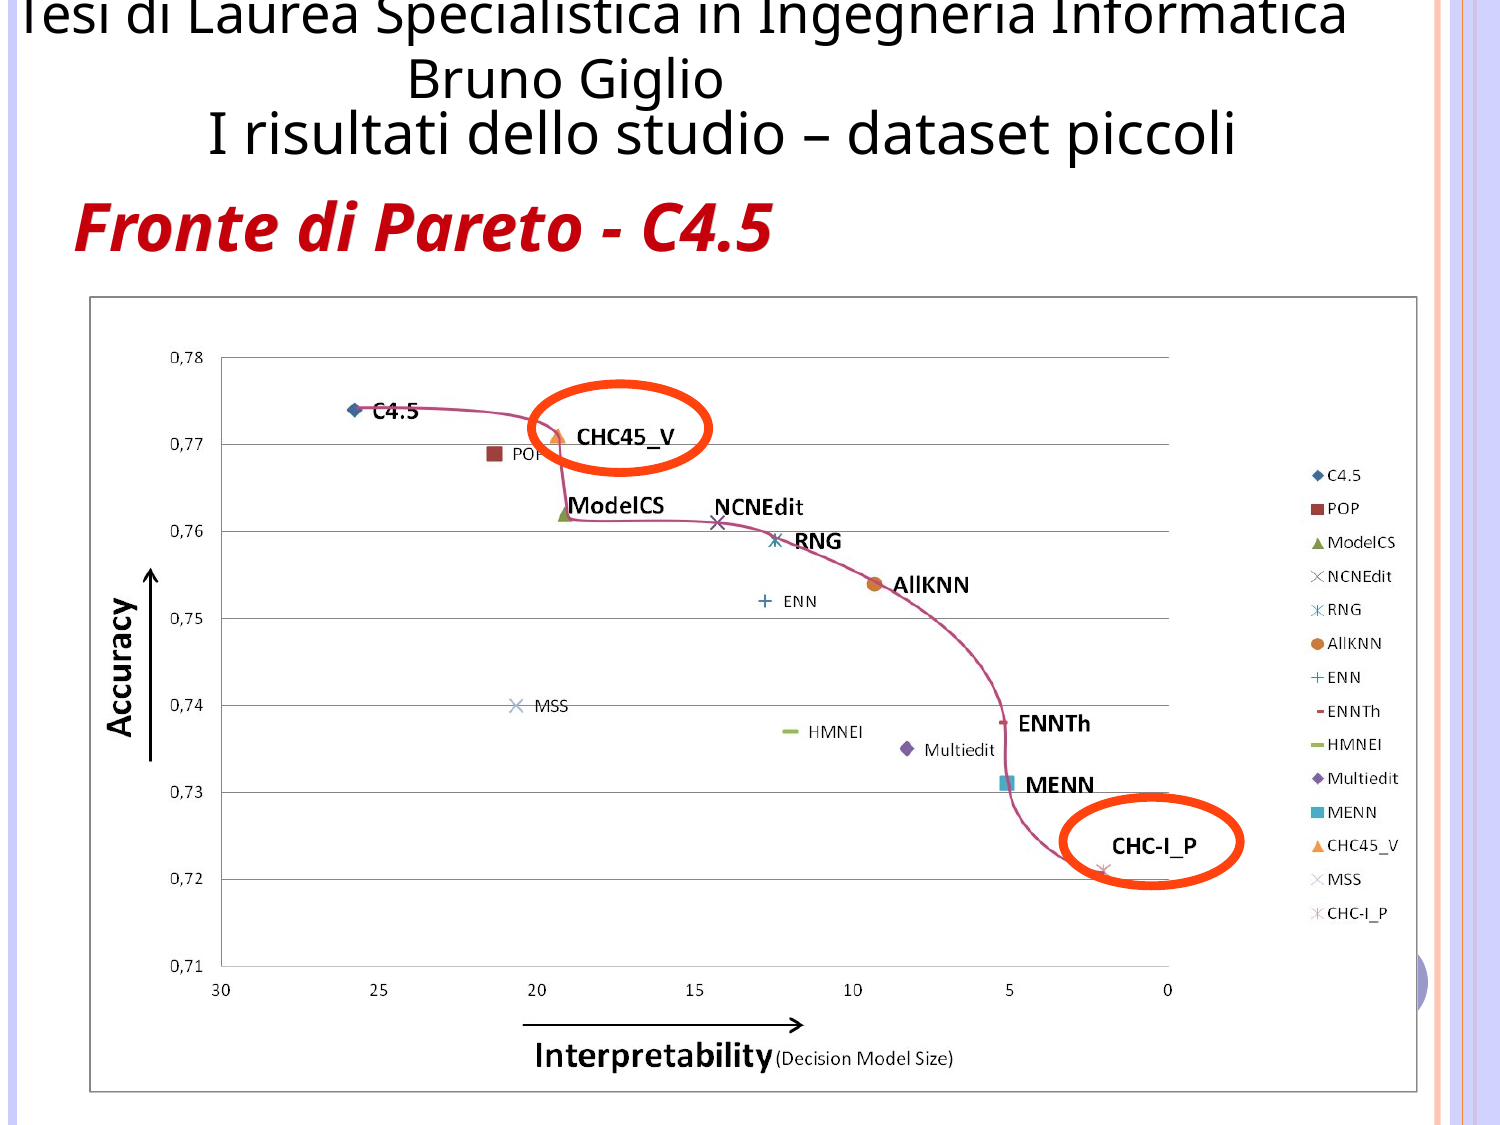

# Tesi di Laurea Specialistica in Ingegneria Informatica Bruno Giglio
I risultati dello studio – dataset piccoli
Fronte di Pareto - C4.5